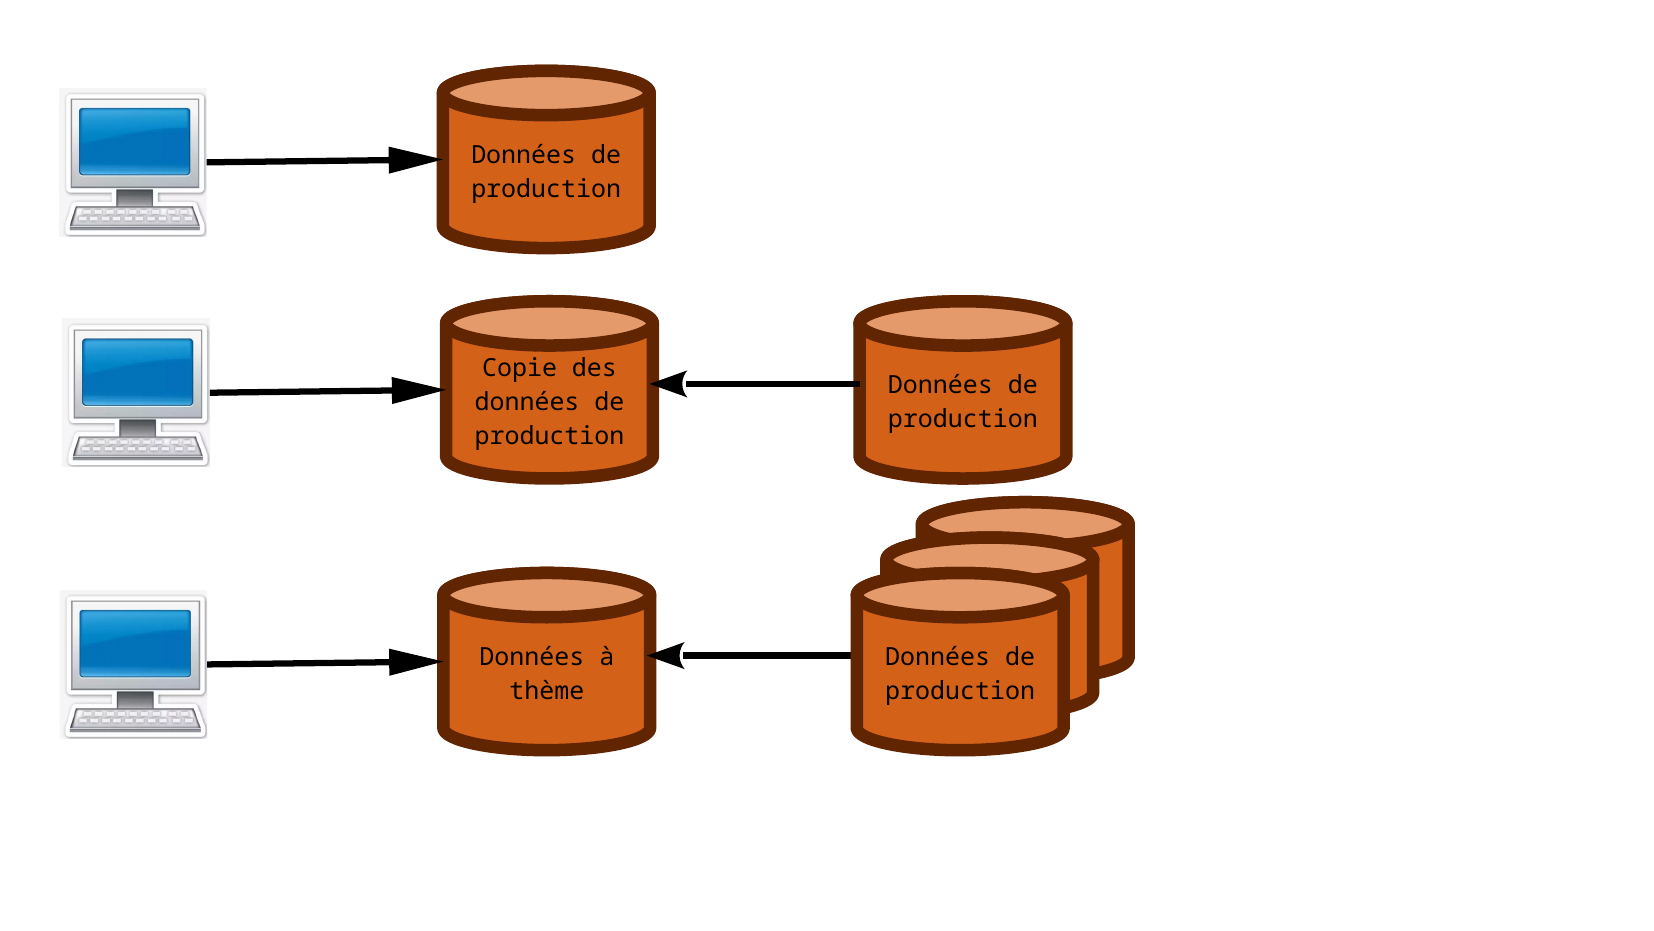

Données de production
Copie des données de production
Données de production
Données de production
Données de production
Données à thème
Données de production